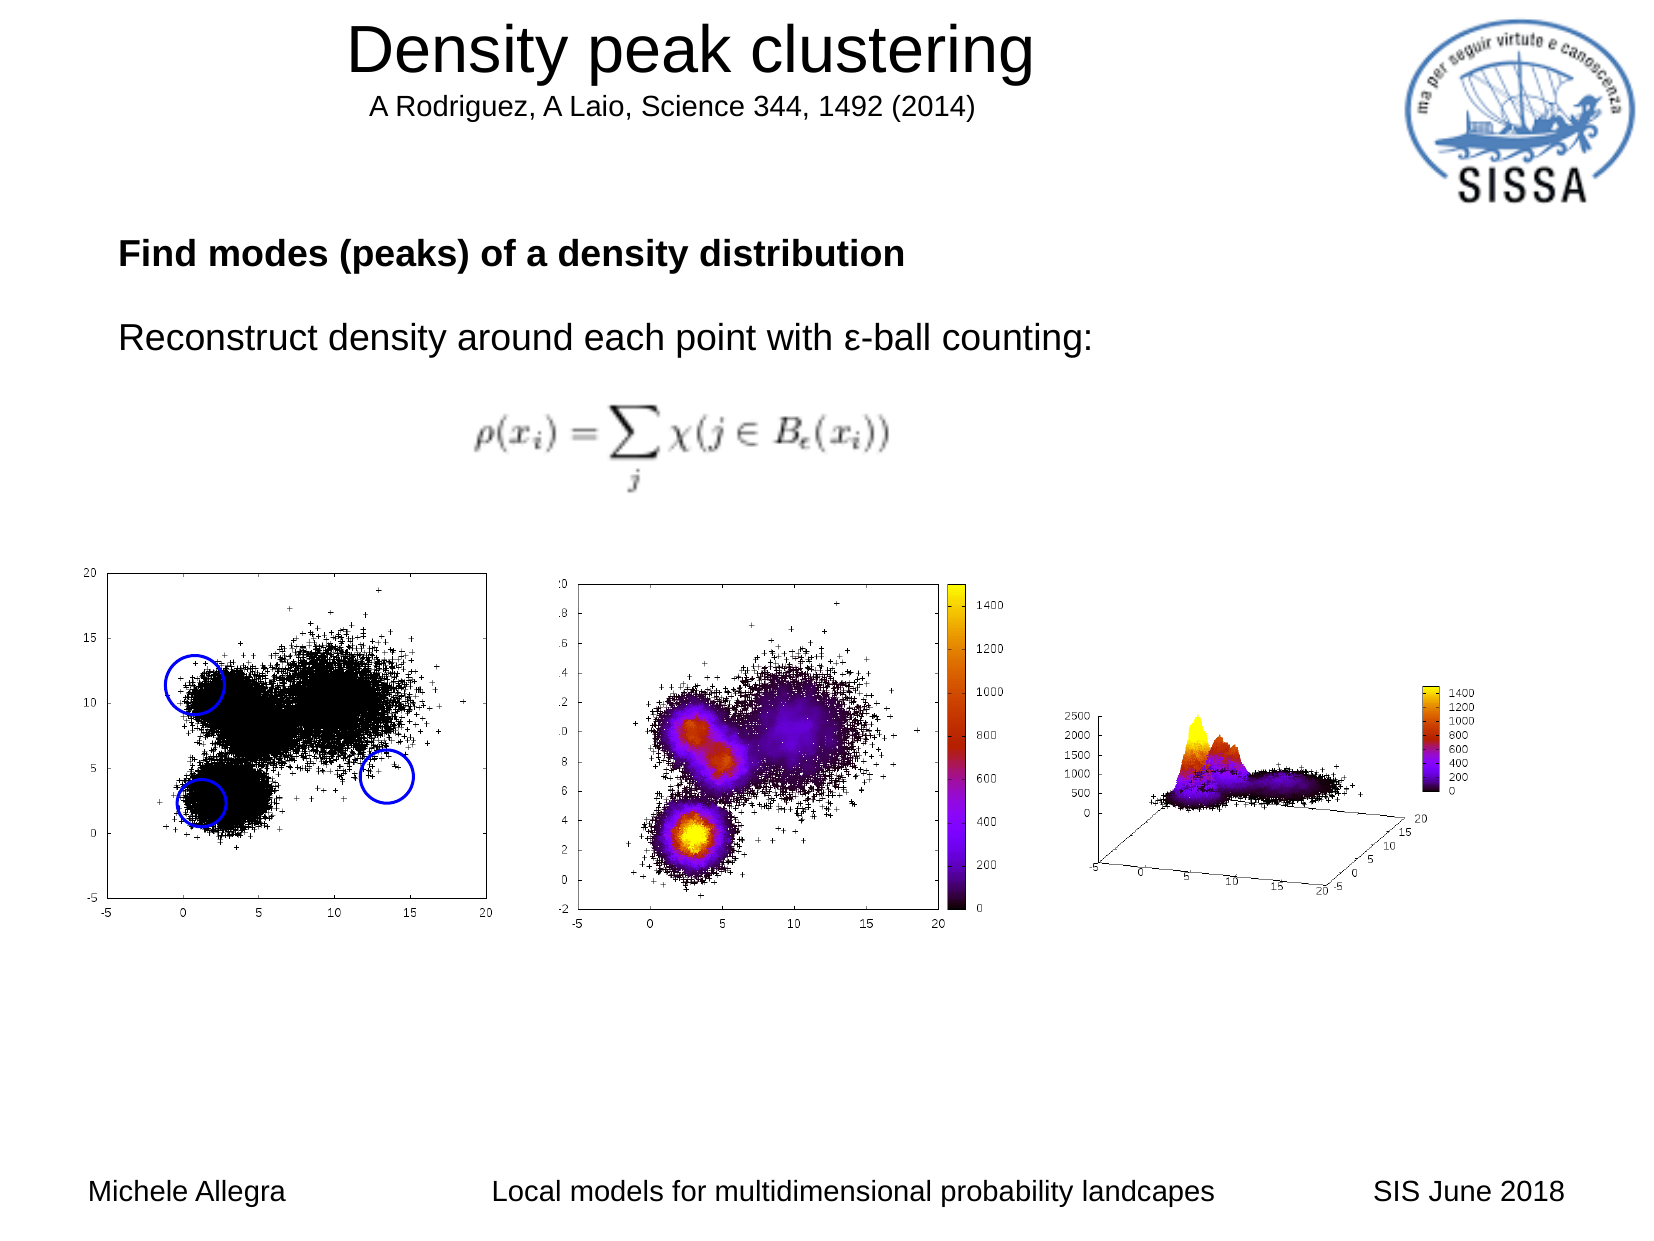

# Density peak clustering
Find modes (peaks) of a density distribution
Reconstruct density around each point with ε-ball counting:
A Rodriguez, A Laio, Science 344, 1492 (2014)
Michele Allegra Local models for multidimensional probability landcapes SIS June 2018